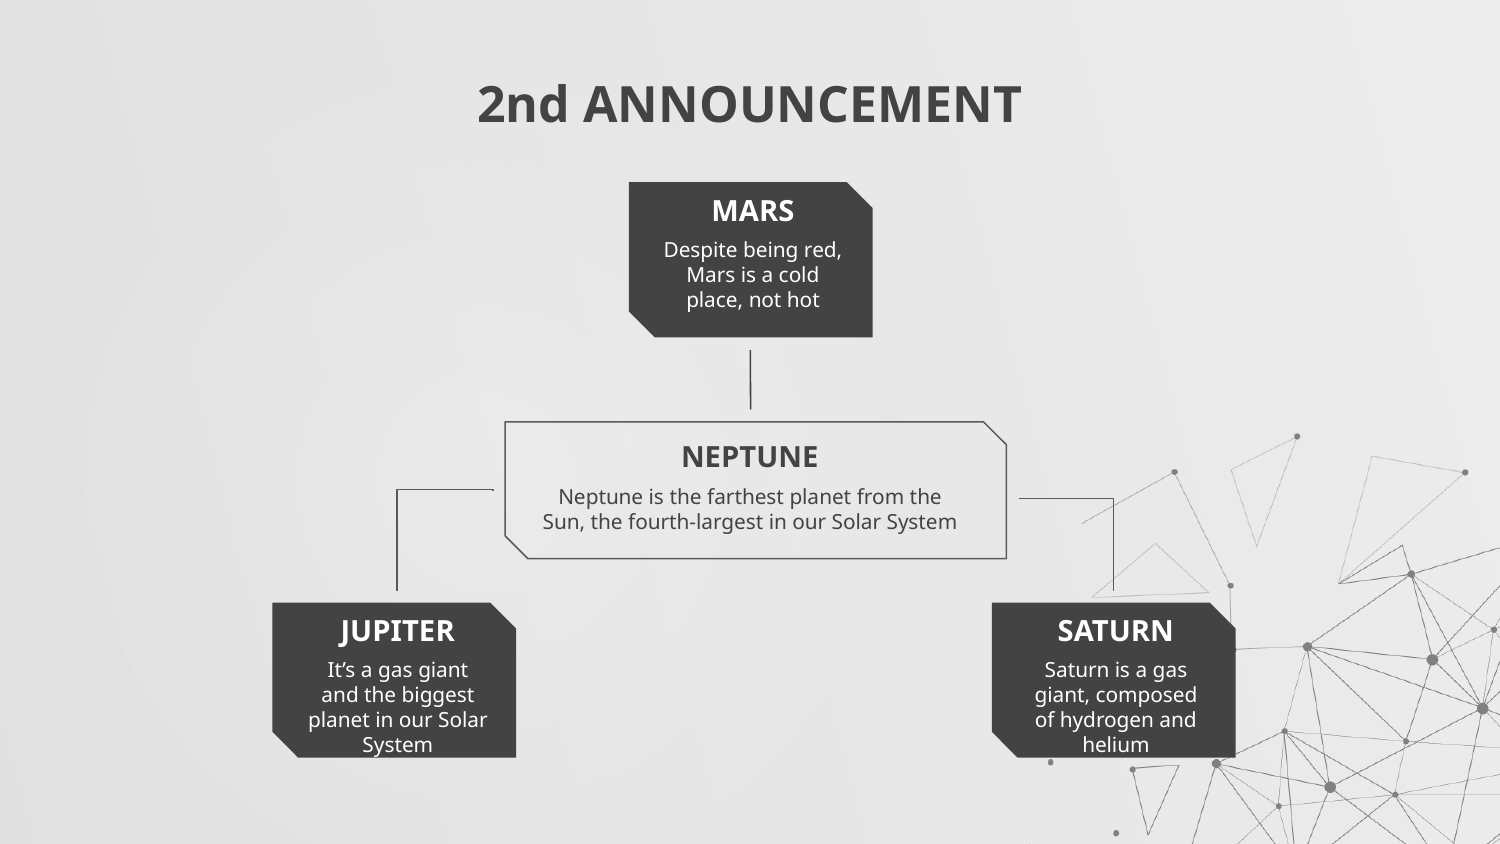

# 2nd ANNOUNCEMENT
MARS
Despite being red, Mars is a cold place, not hot
NEPTUNE
Neptune is the farthest planet from the Sun, the fourth-largest in our Solar System
JUPITER
SATURN
It’s a gas giant and the biggest planet in our Solar System
Saturn is a gas giant, composed of hydrogen and helium